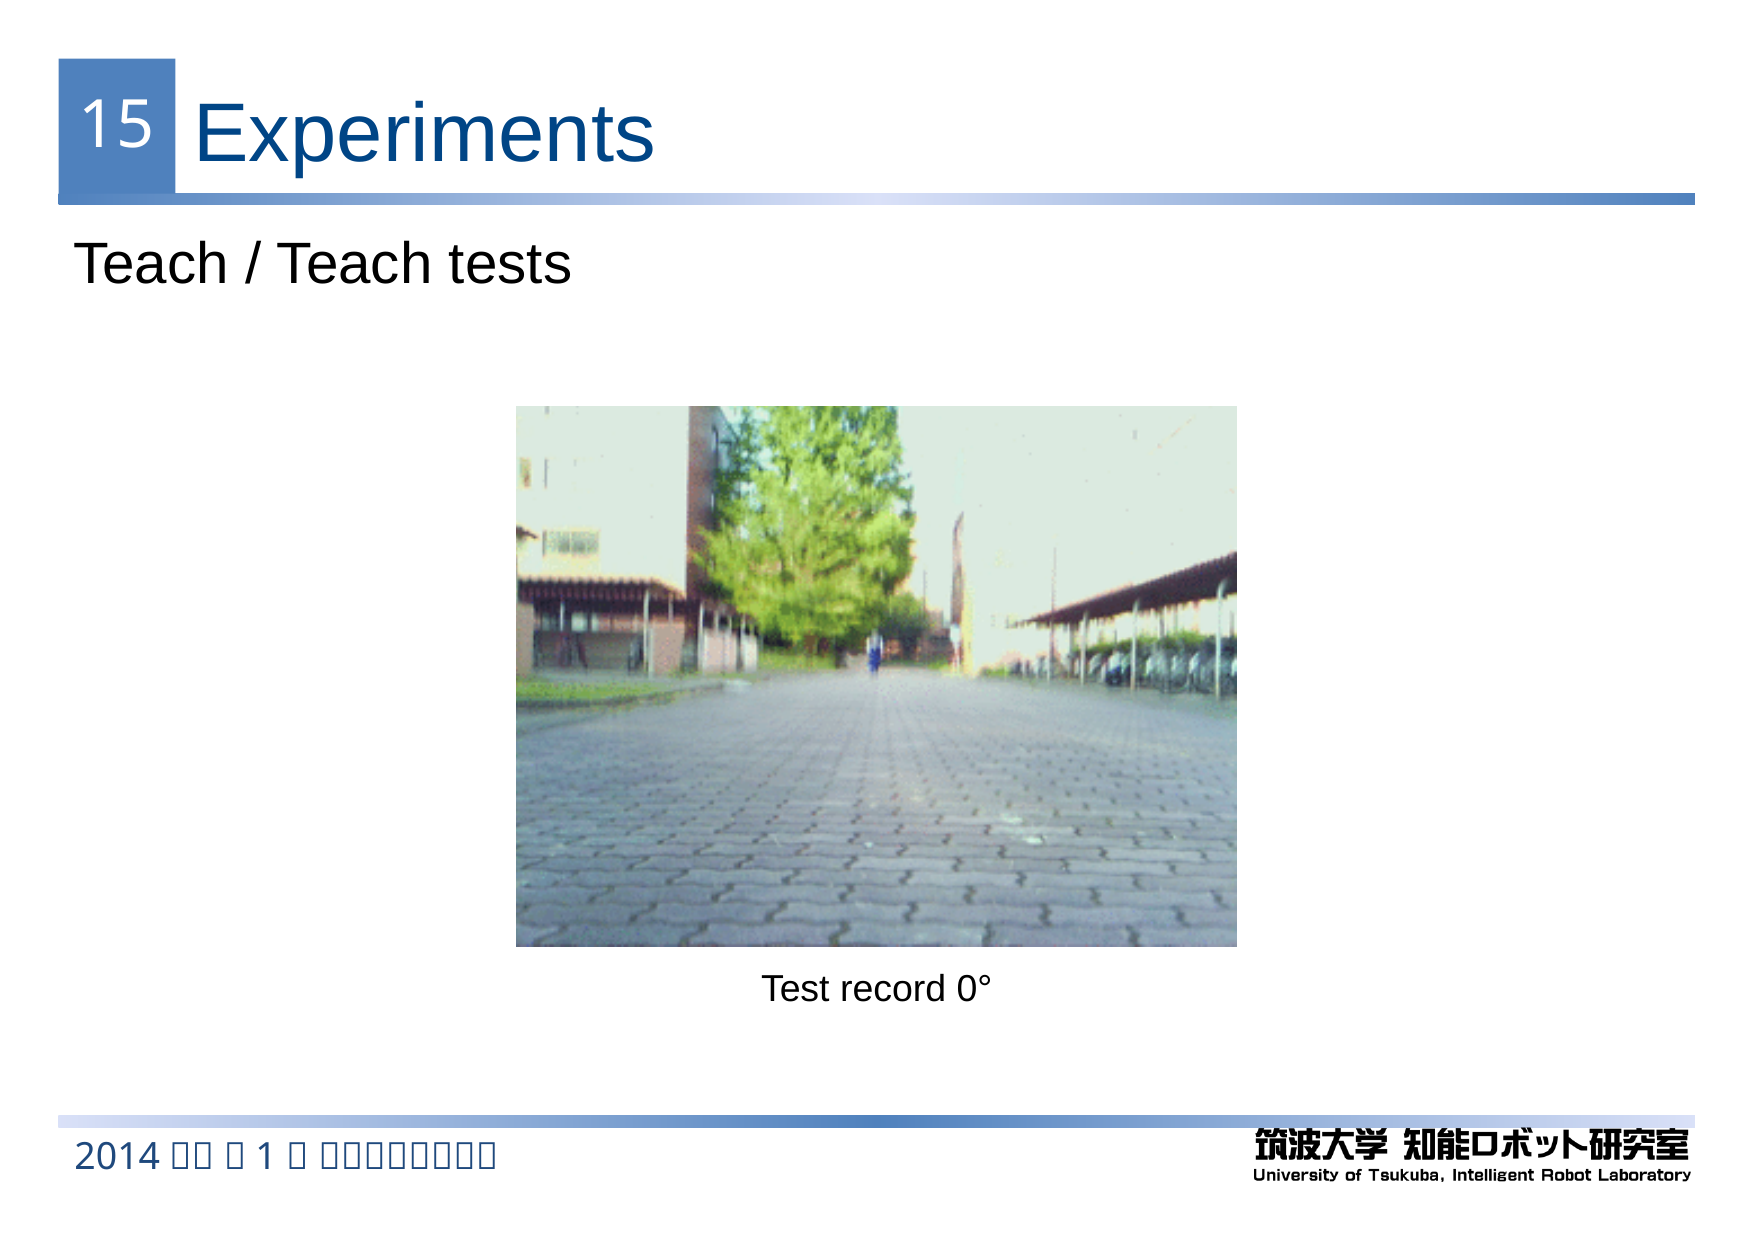

# Experiments
Teach / Teach tests
Test record 0°